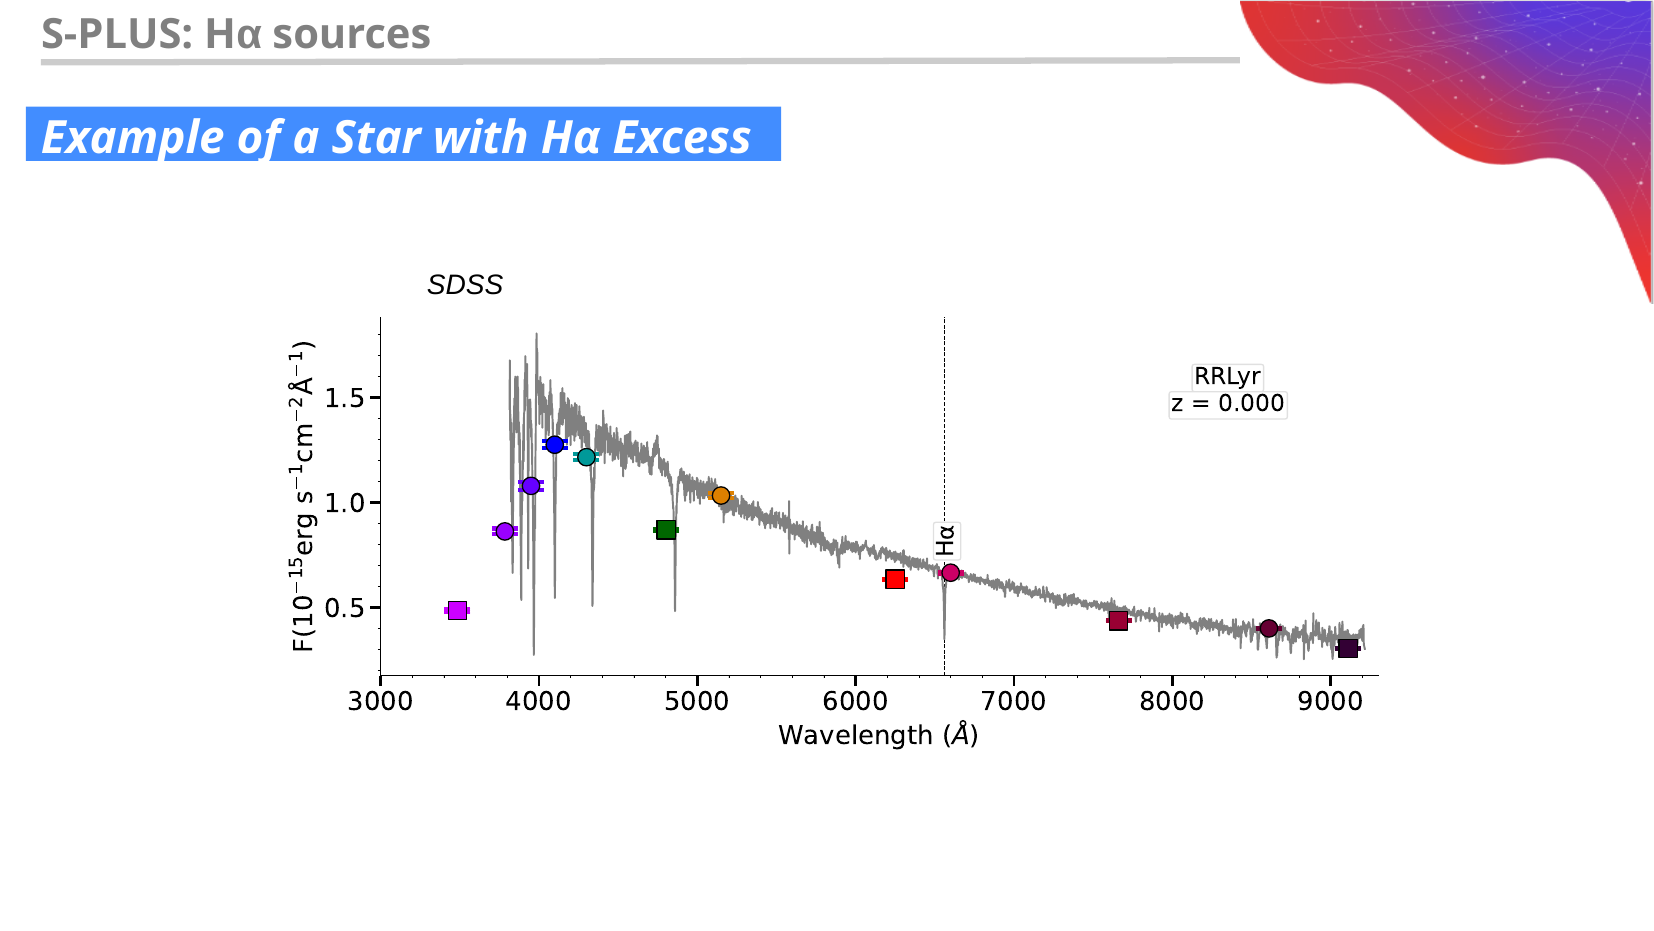

S-PLUS: Hα sources
Example of a Star with Hα Excess
SDSS
LAMOST